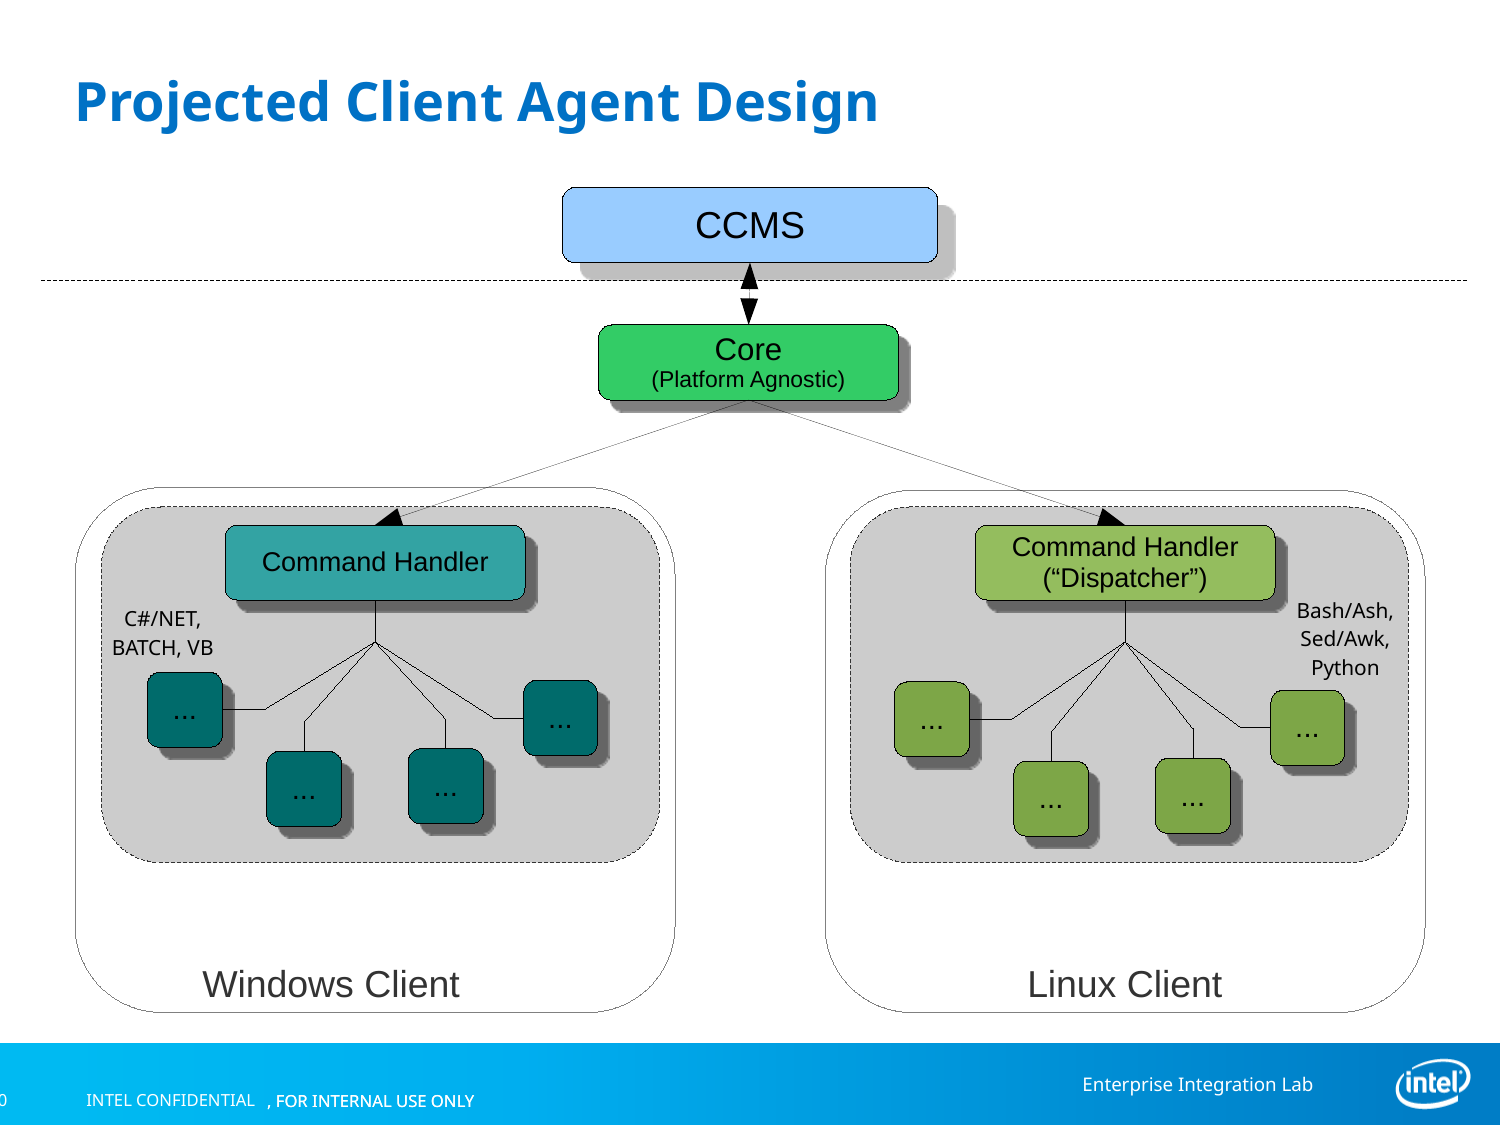

# Projected Client Agent Design
CCMS
Core
(Platform Agnostic)
Command Handler
Command Handler
(“Dispatcher”)
Bash/Ash,
Sed/Awk,
Python
C#/NET,
BATCH, VB
...
...
...
...
...
...
...
...
Windows Client
Linux Client